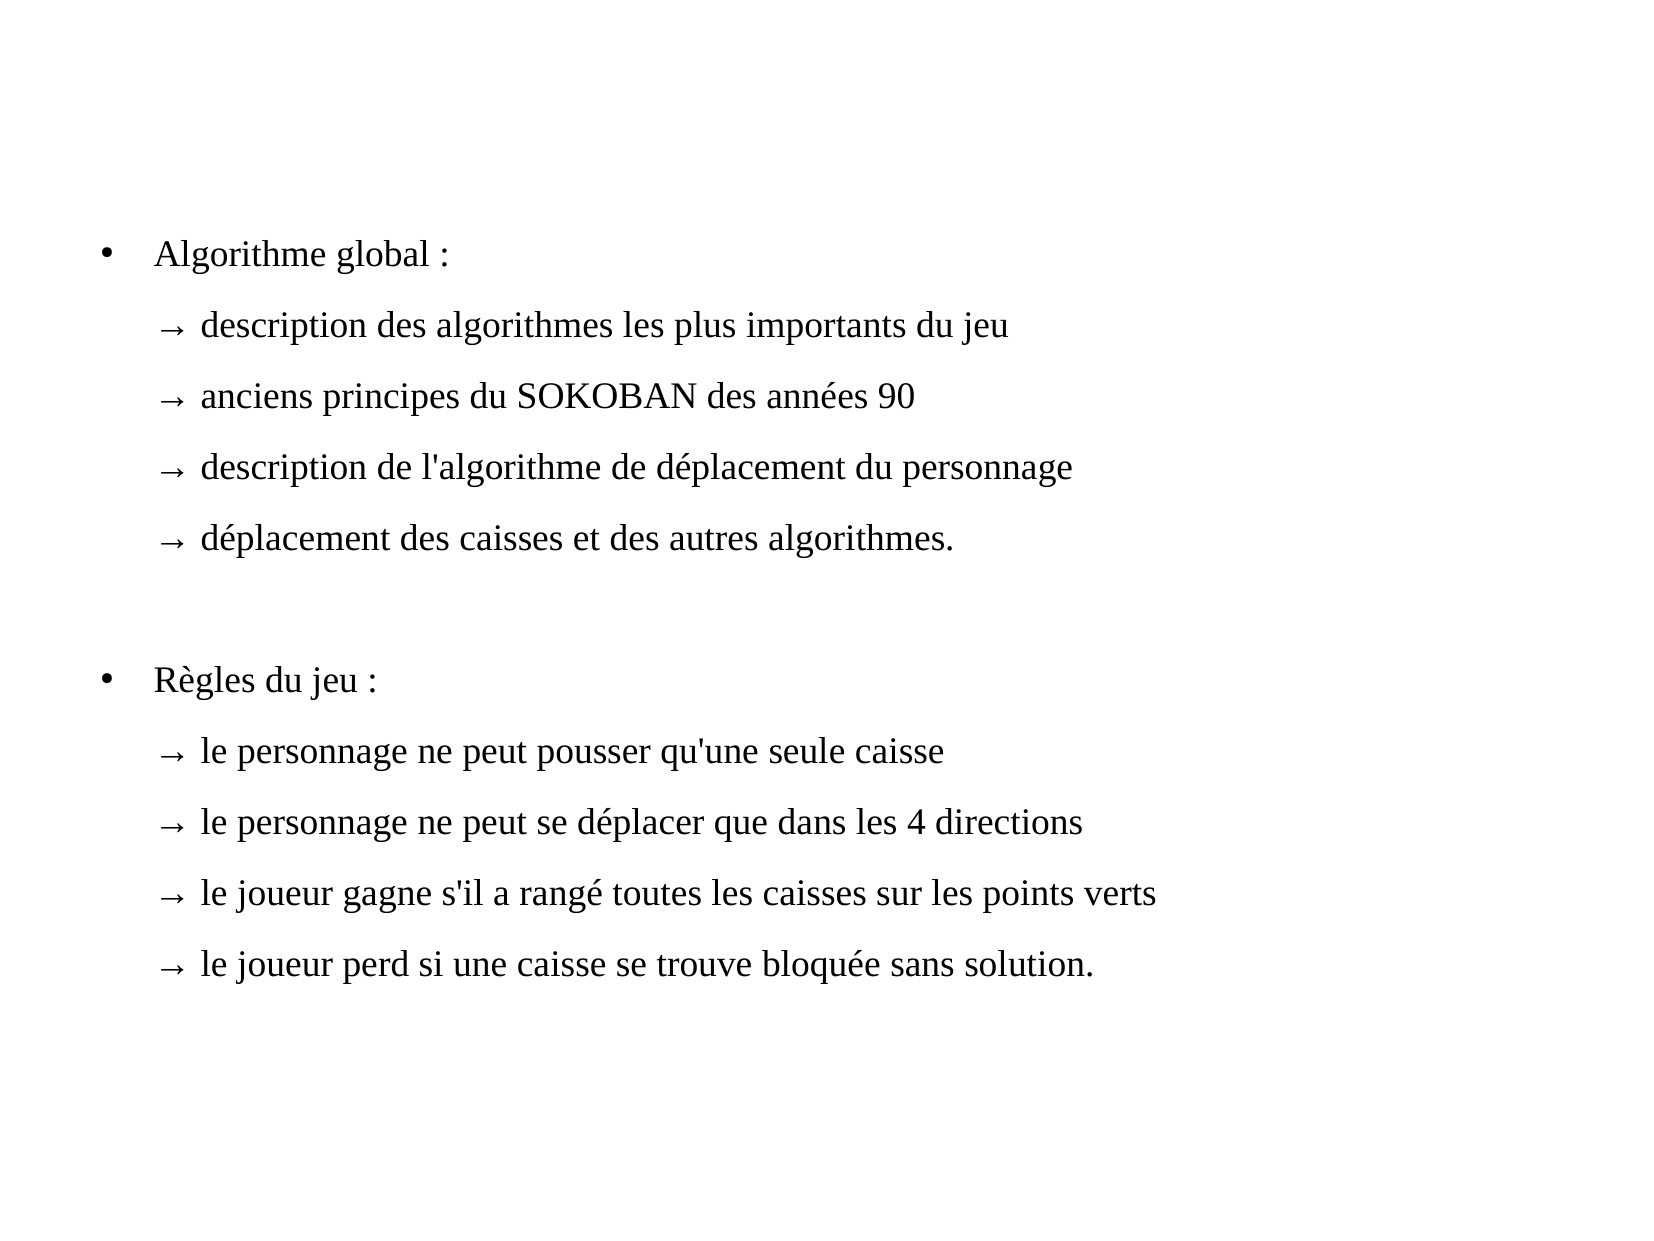

# Algorithme global :
→ description des algorithmes les plus importants du jeu
→ anciens principes du SOKOBAN des années 90
→ description de l'algorithme de déplacement du personnage
→ déplacement des caisses et des autres algorithmes.
Règles du jeu :
→ le personnage ne peut pousser qu'une seule caisse
→ le personnage ne peut se déplacer que dans les 4 directions
→ le joueur gagne s'il a rangé toutes les caisses sur les points verts
→ le joueur perd si une caisse se trouve bloquée sans solution.